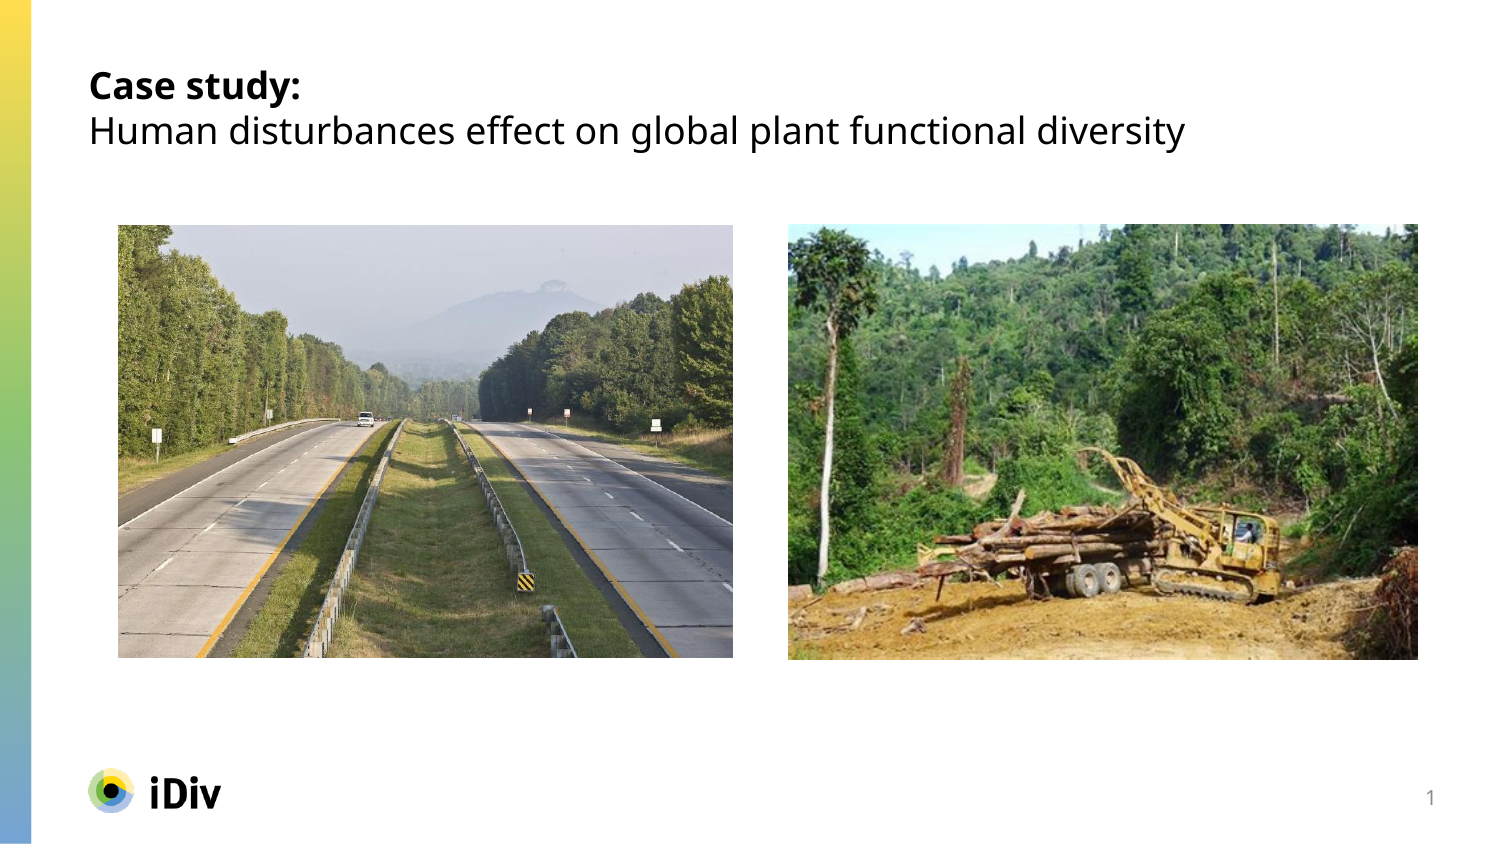

# Case study: Human disturbances effect on global plant functional diversity